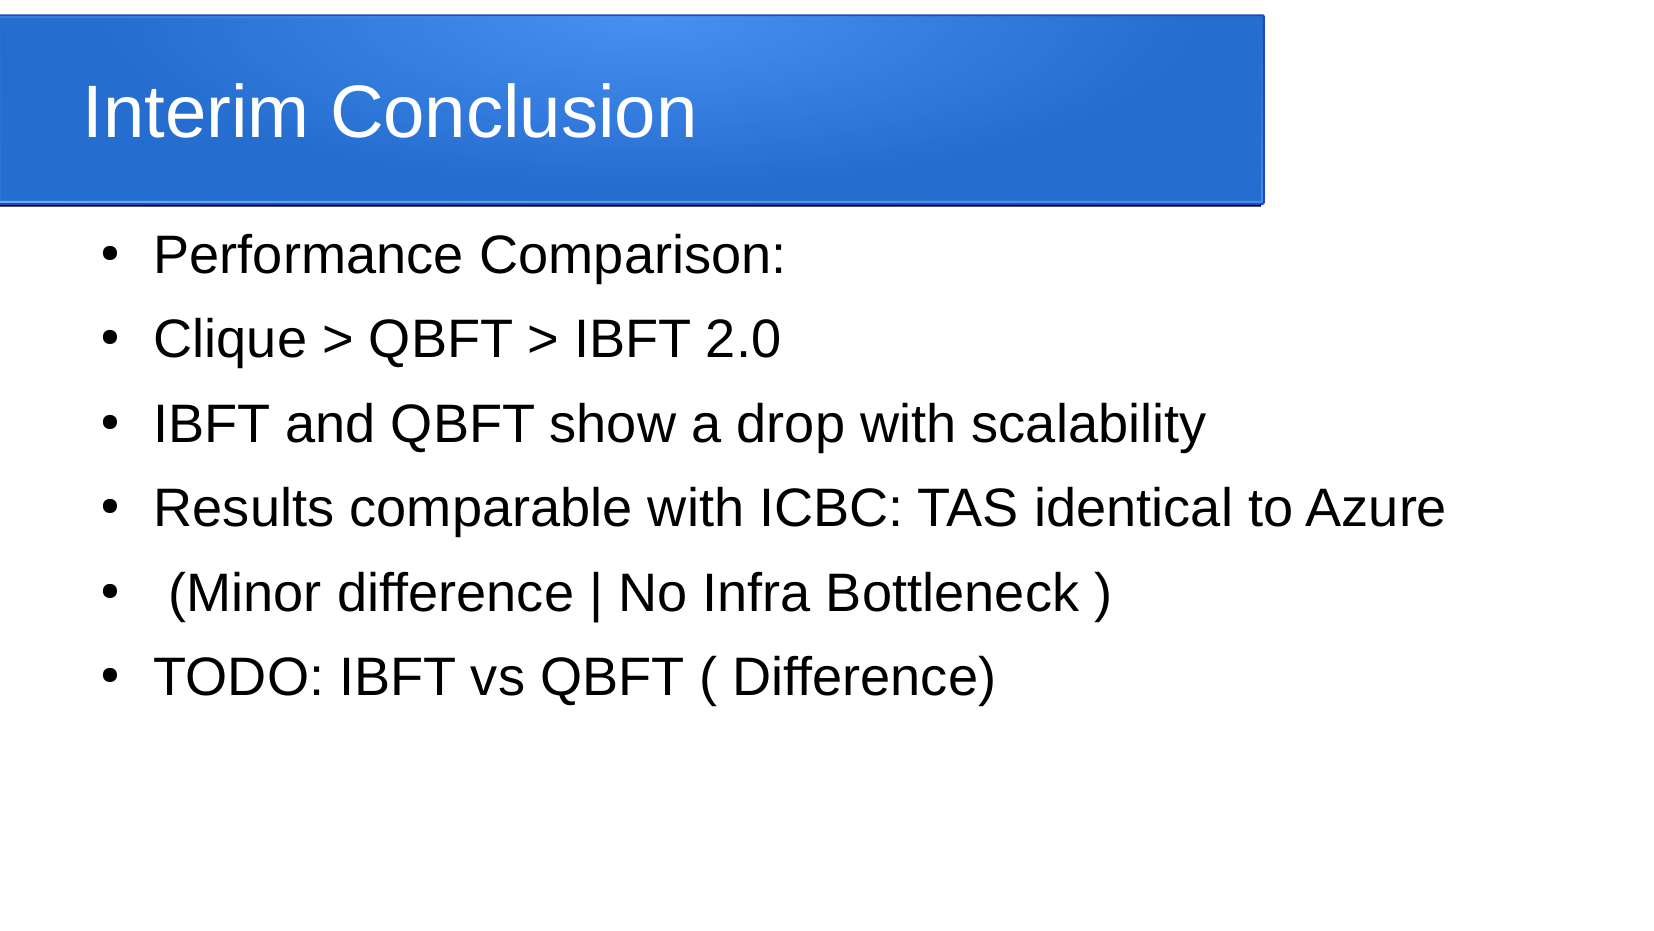

# Interim Conclusion
Performance Comparison:
Clique > QBFT > IBFT 2.0
IBFT and QBFT show a drop with scalability
Results comparable with ICBC: TAS identical to Azure
 (Minor difference | No Infra Bottleneck )
TODO: IBFT vs QBFT ( Difference)